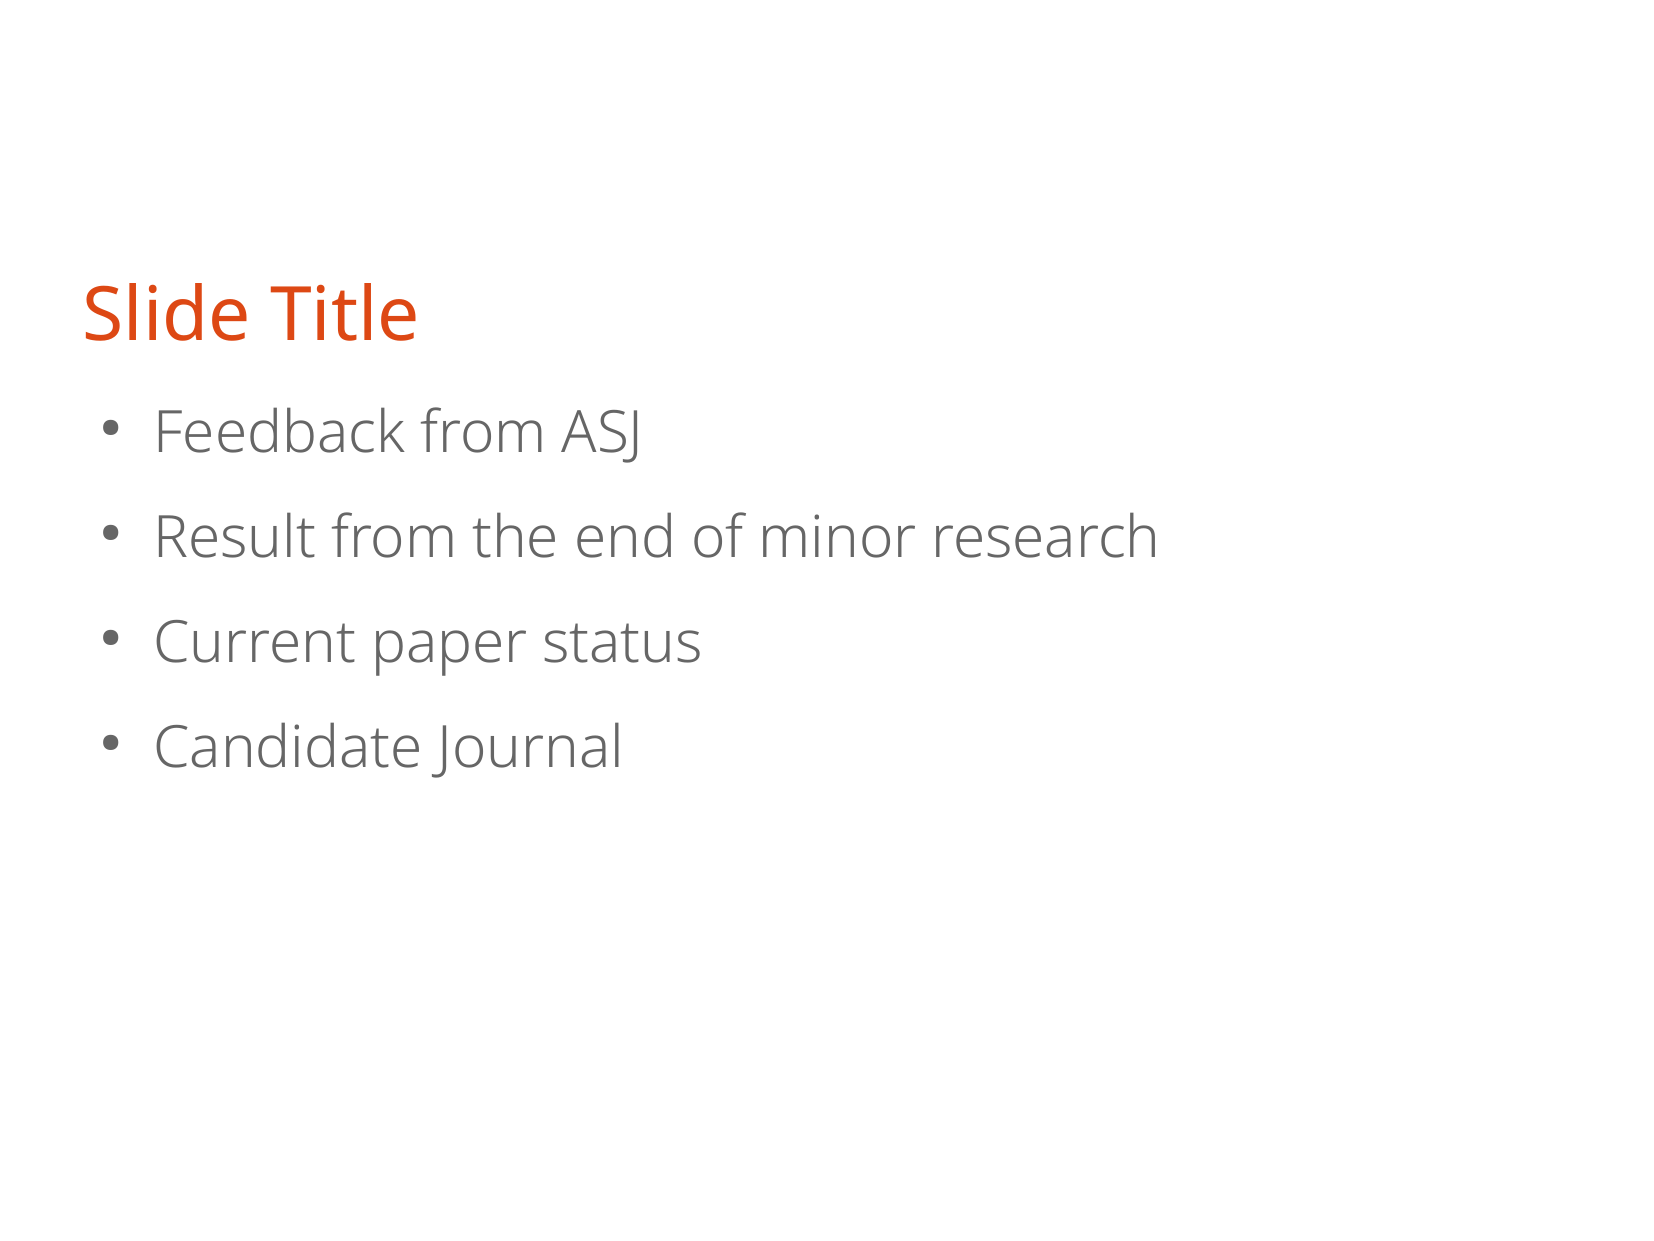

# Slide Title
Feedback from ASJ
Result from the end of minor research
Current paper status
Candidate Journal